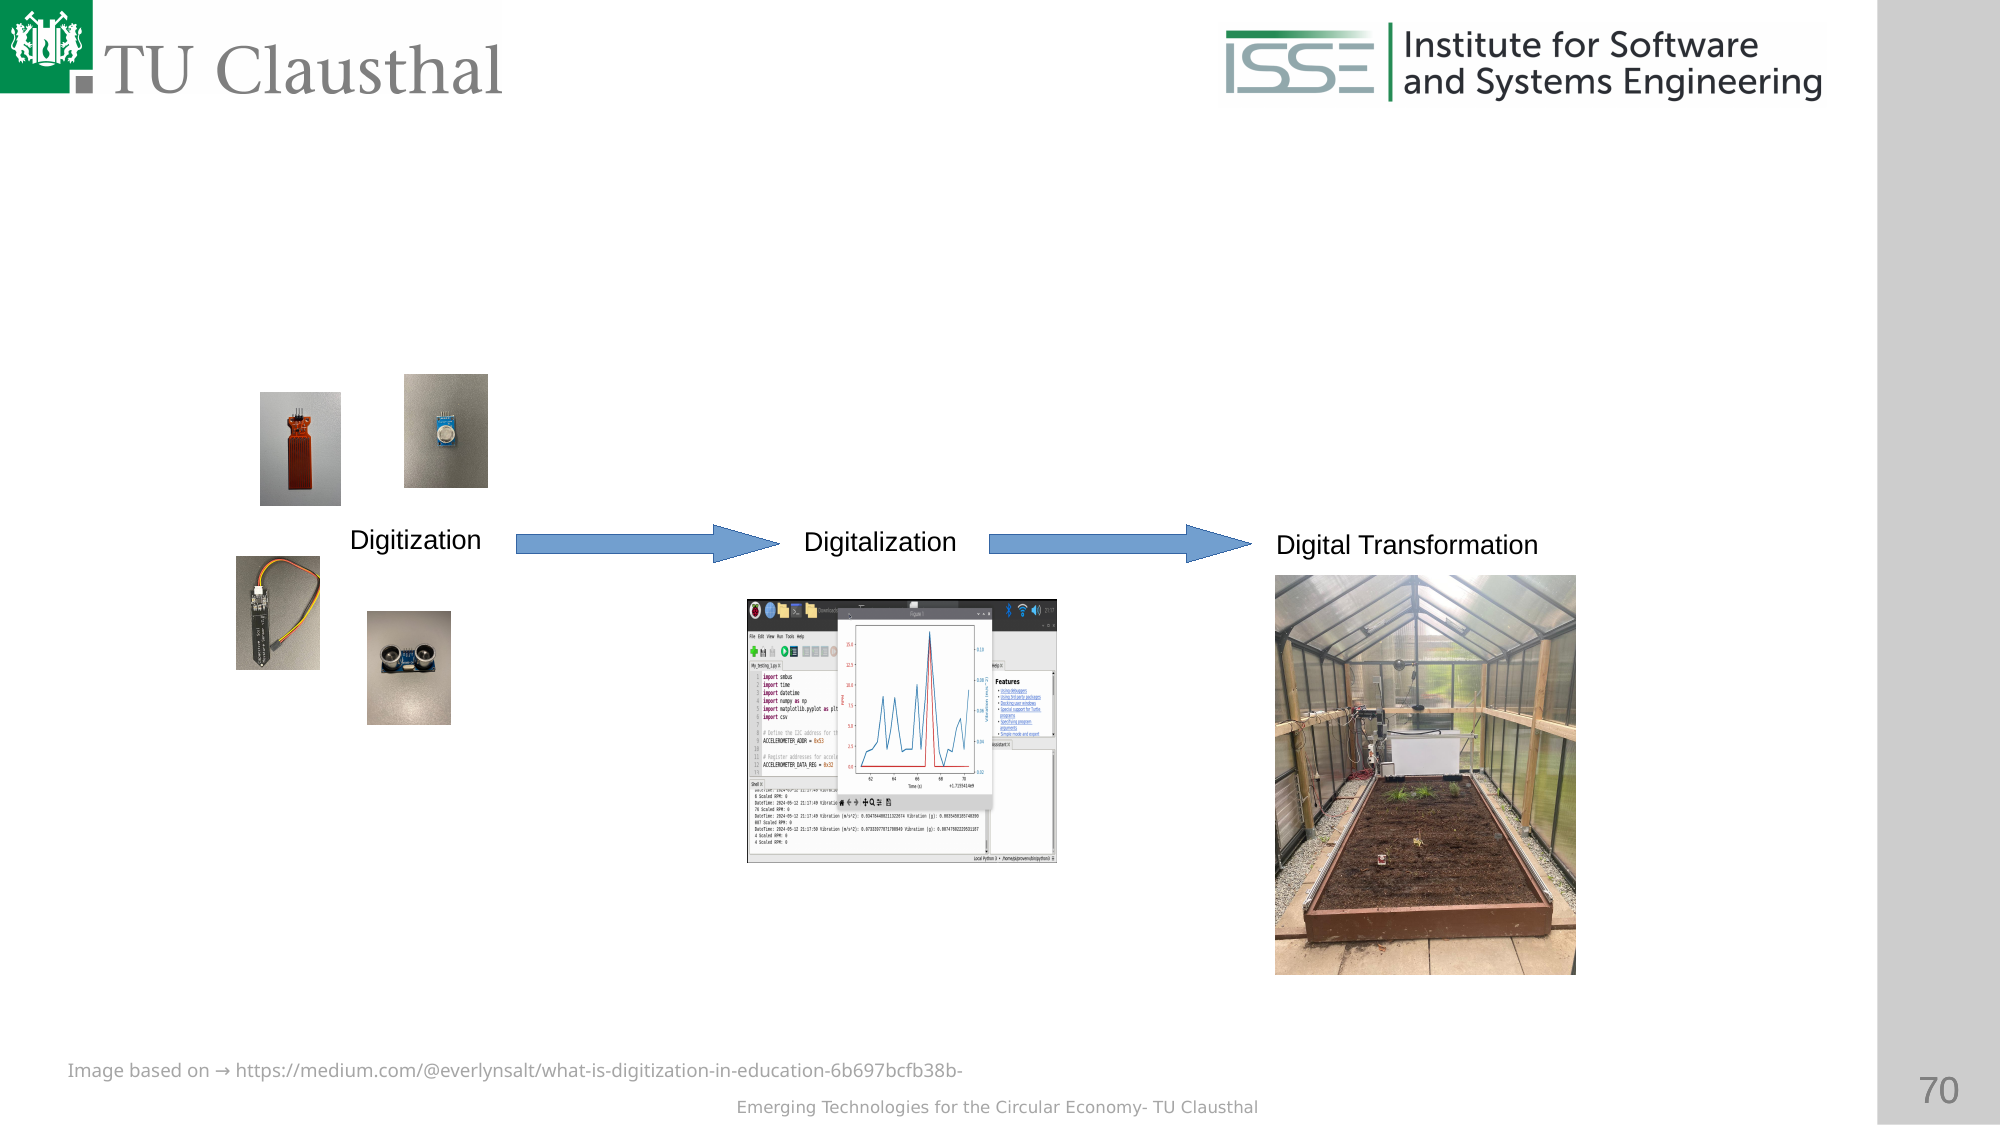

Digitization
 Digitalization
 Digital Transformation
 Image based on → https://medium.com/@everlynsalt/what-is-digitization-in-education-6b697bcfb38b-